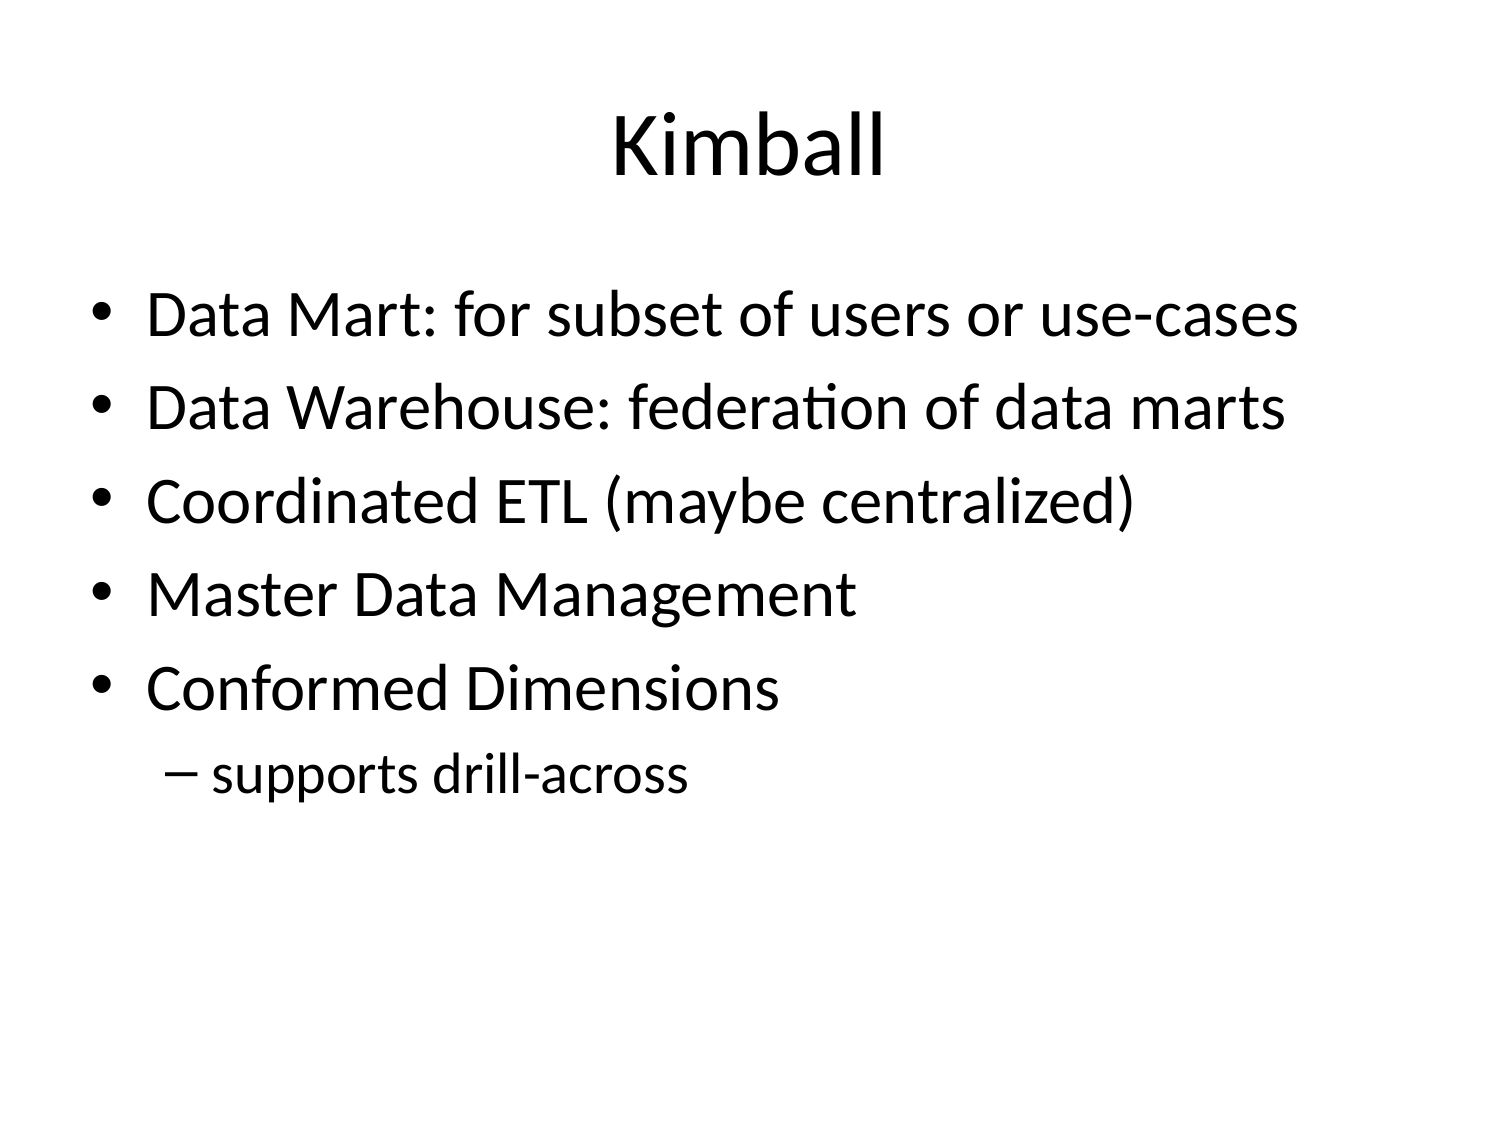

# Kimball
Data Mart: for subset of users or use-cases
Data Warehouse: federation of data marts
Coordinated ETL (maybe centralized)
Master Data Management
Conformed Dimensions
supports drill-across